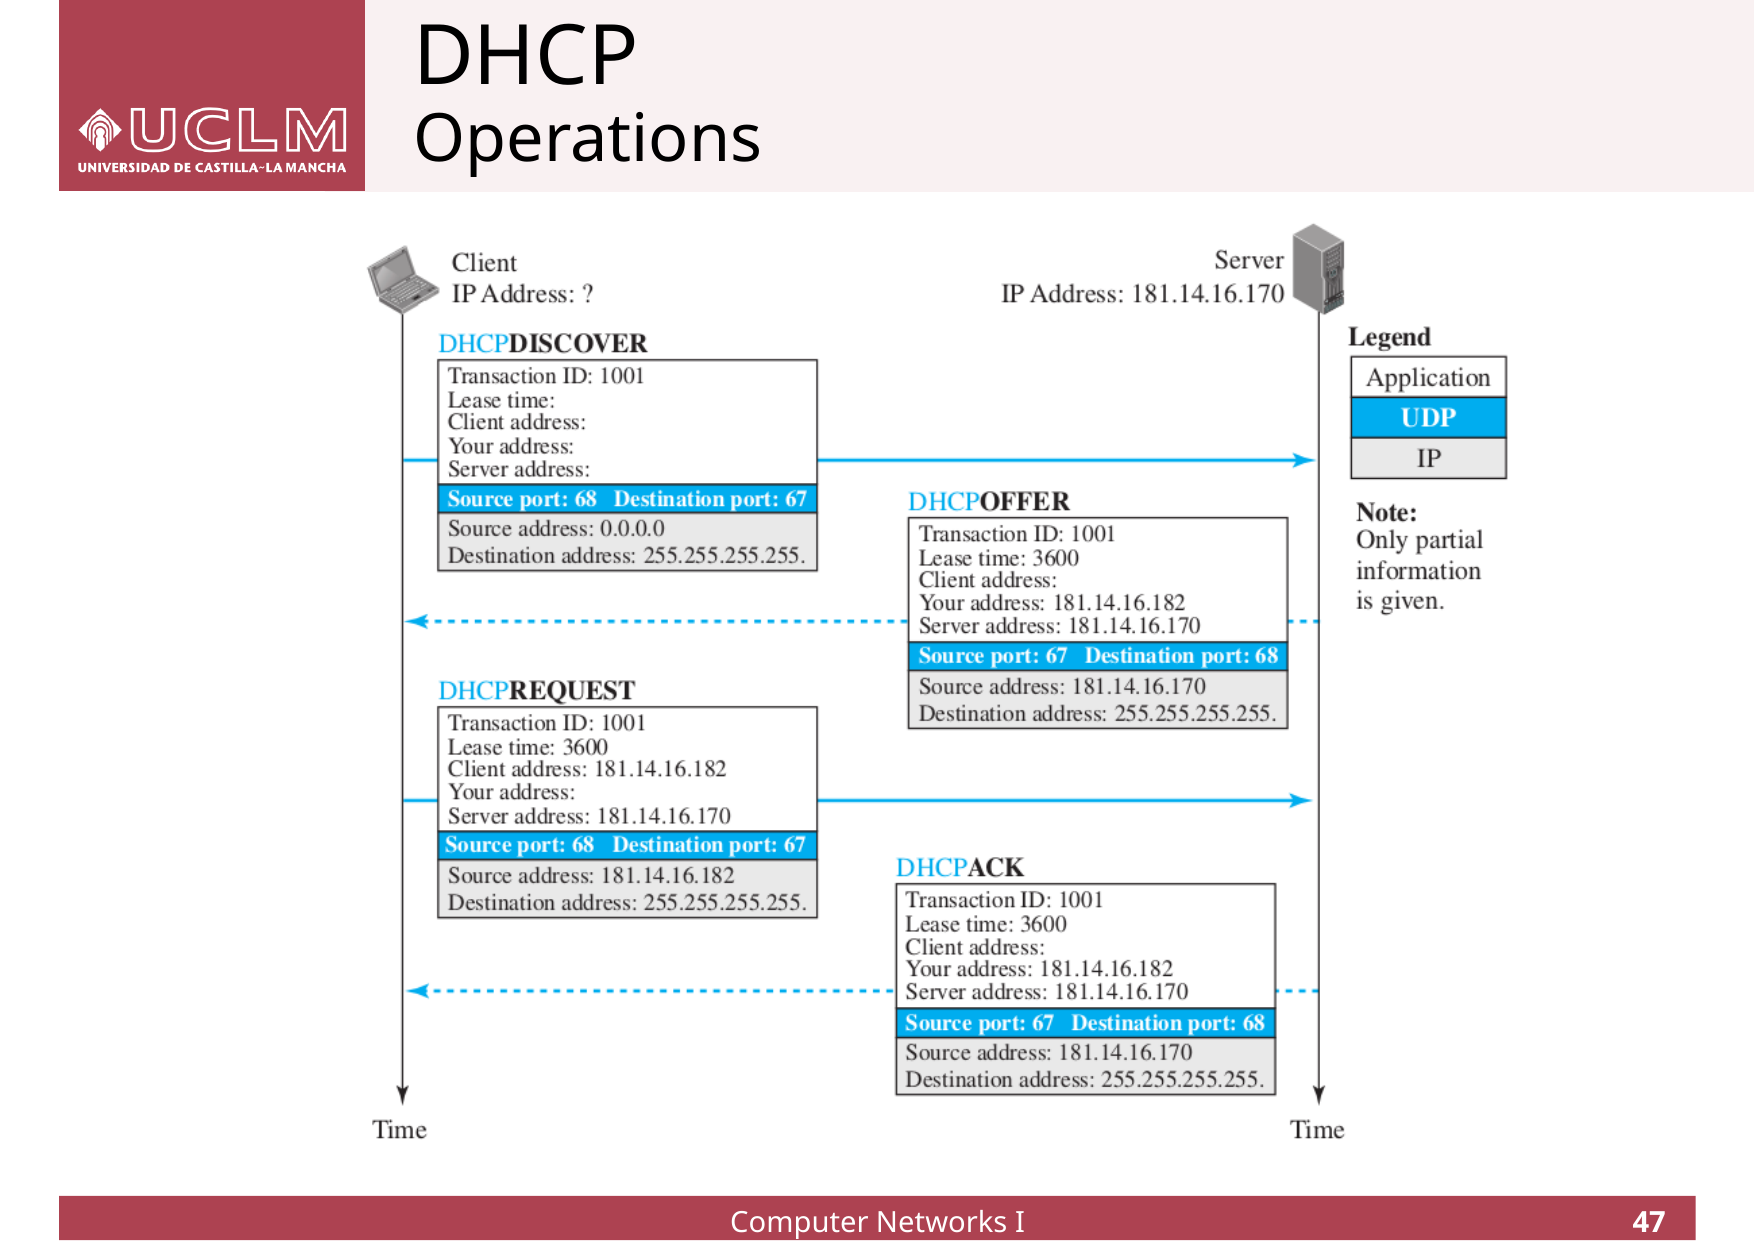

# DHCP Operations
Computer Networks I
47